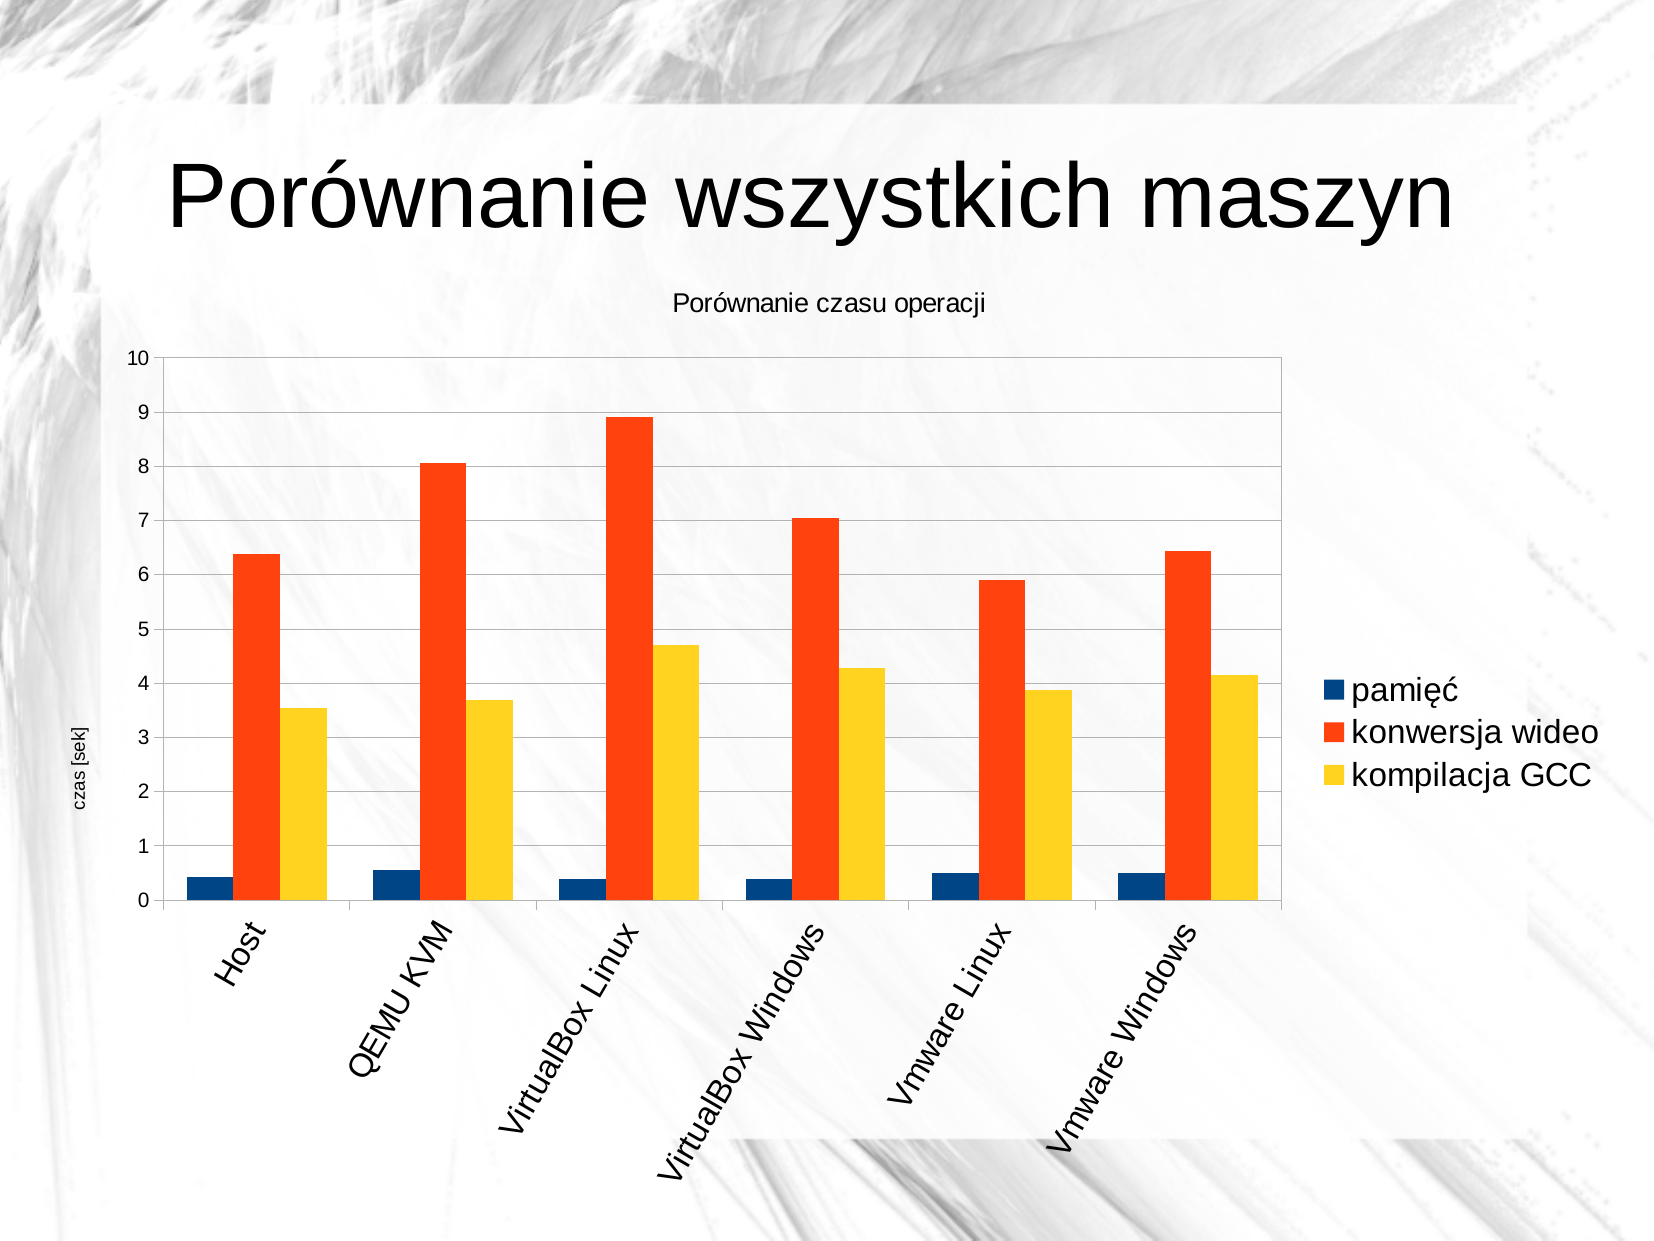

# Porównanie wszystkich maszyn
### Chart: Porównanie czasu operacji
| Category | pamięć | konwersja wideo | kompilacja GCC |
|---|---|---|---|
| Host | 0.42 | 6.39 | 3.54 |
| QEMU KVM | 0.56 | 8.07 | 3.69 |
| VirtualBox Linux | 0.4 | 8.91 | 4.7 |
| VirtualBox Windows | 0.4 | 7.04 | 4.29 |
| Vmware Linux | 0.5 | 5.9 | 3.88 |
| Vmware Windows | 0.5 | 6.44 | 4.15 |